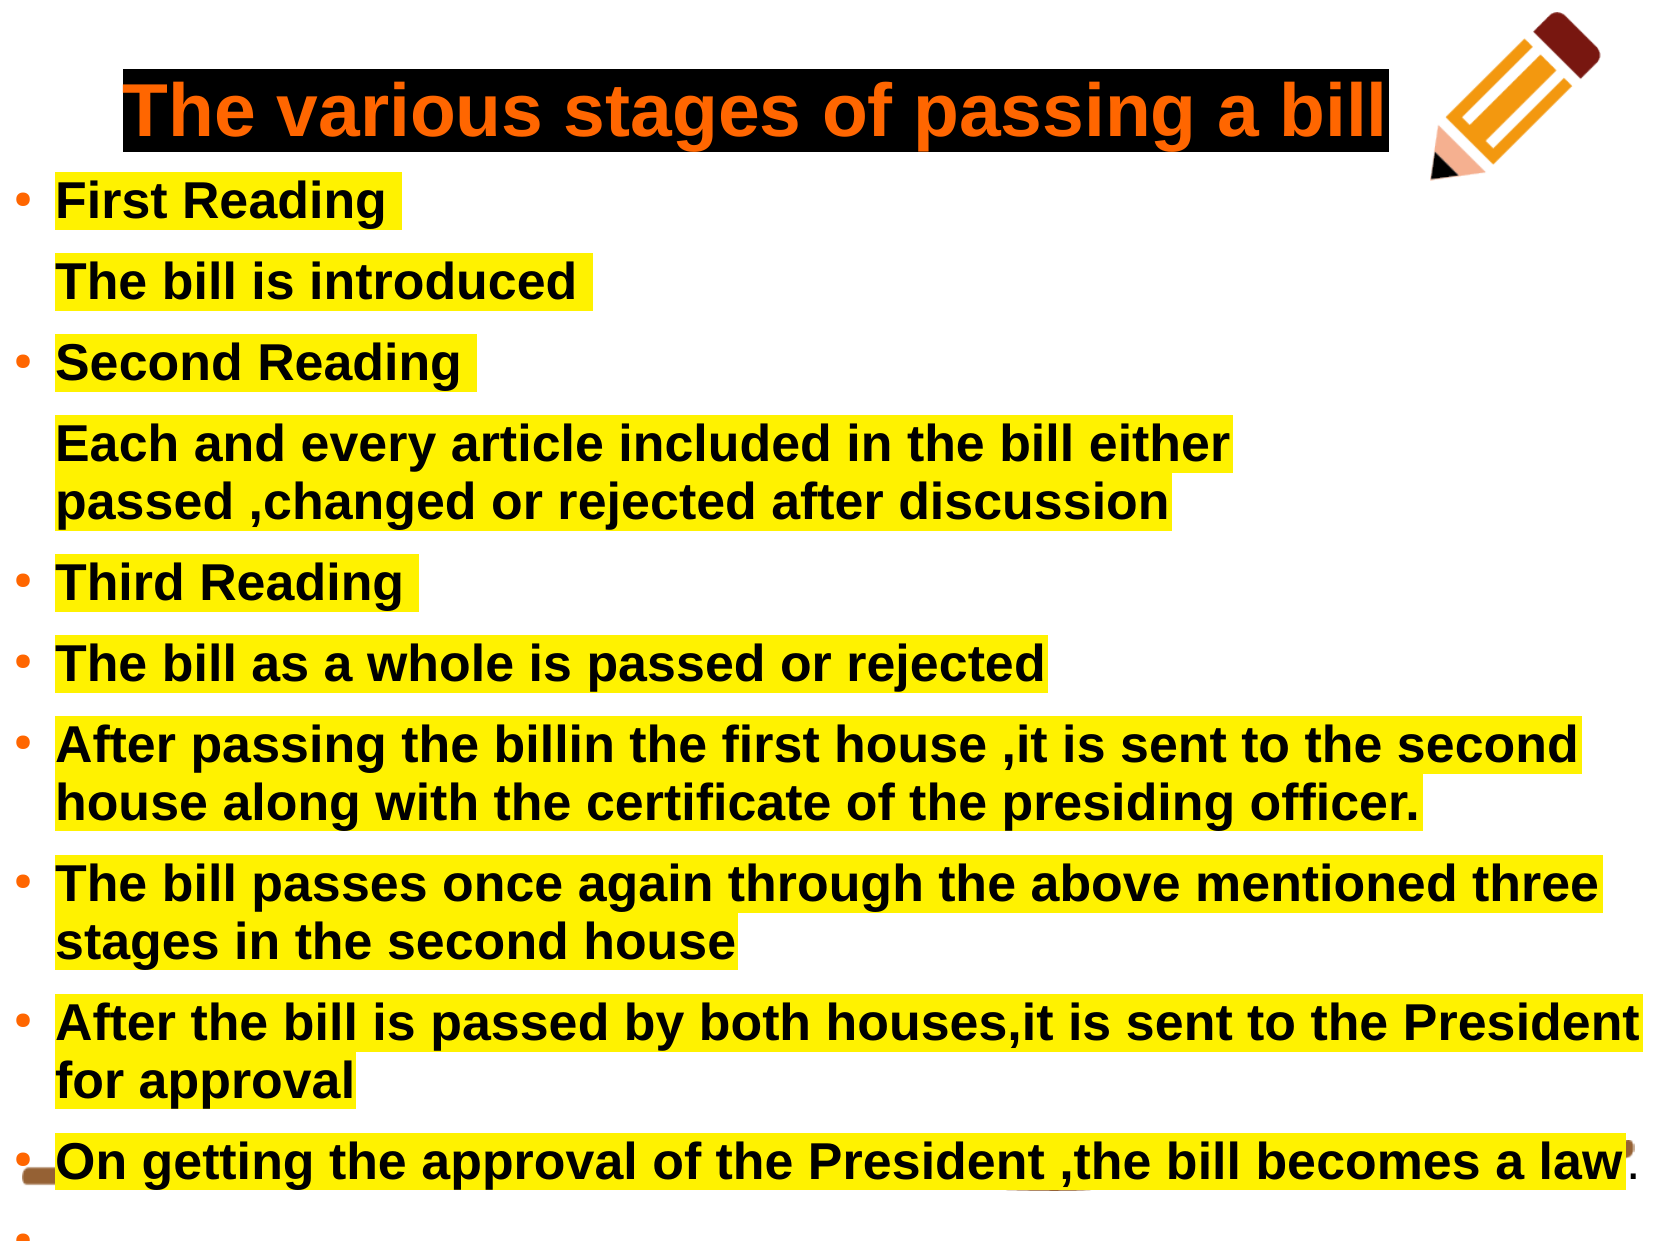

# The various stages of passing a bill
First Reading
The bill is introduced
Second Reading
Each and every article included in the bill either passed ,changed or rejected after discussion
Third Reading
The bill as a whole is passed or rejected
After passing the billin the first house ,it is sent to the second house along with the certificate of the presiding officer.
The bill passes once again through the above mentioned three stages in the second house
After the bill is passed by both houses,it is sent to the President for approval
On getting the approval of the President ,the bill becomes a law.